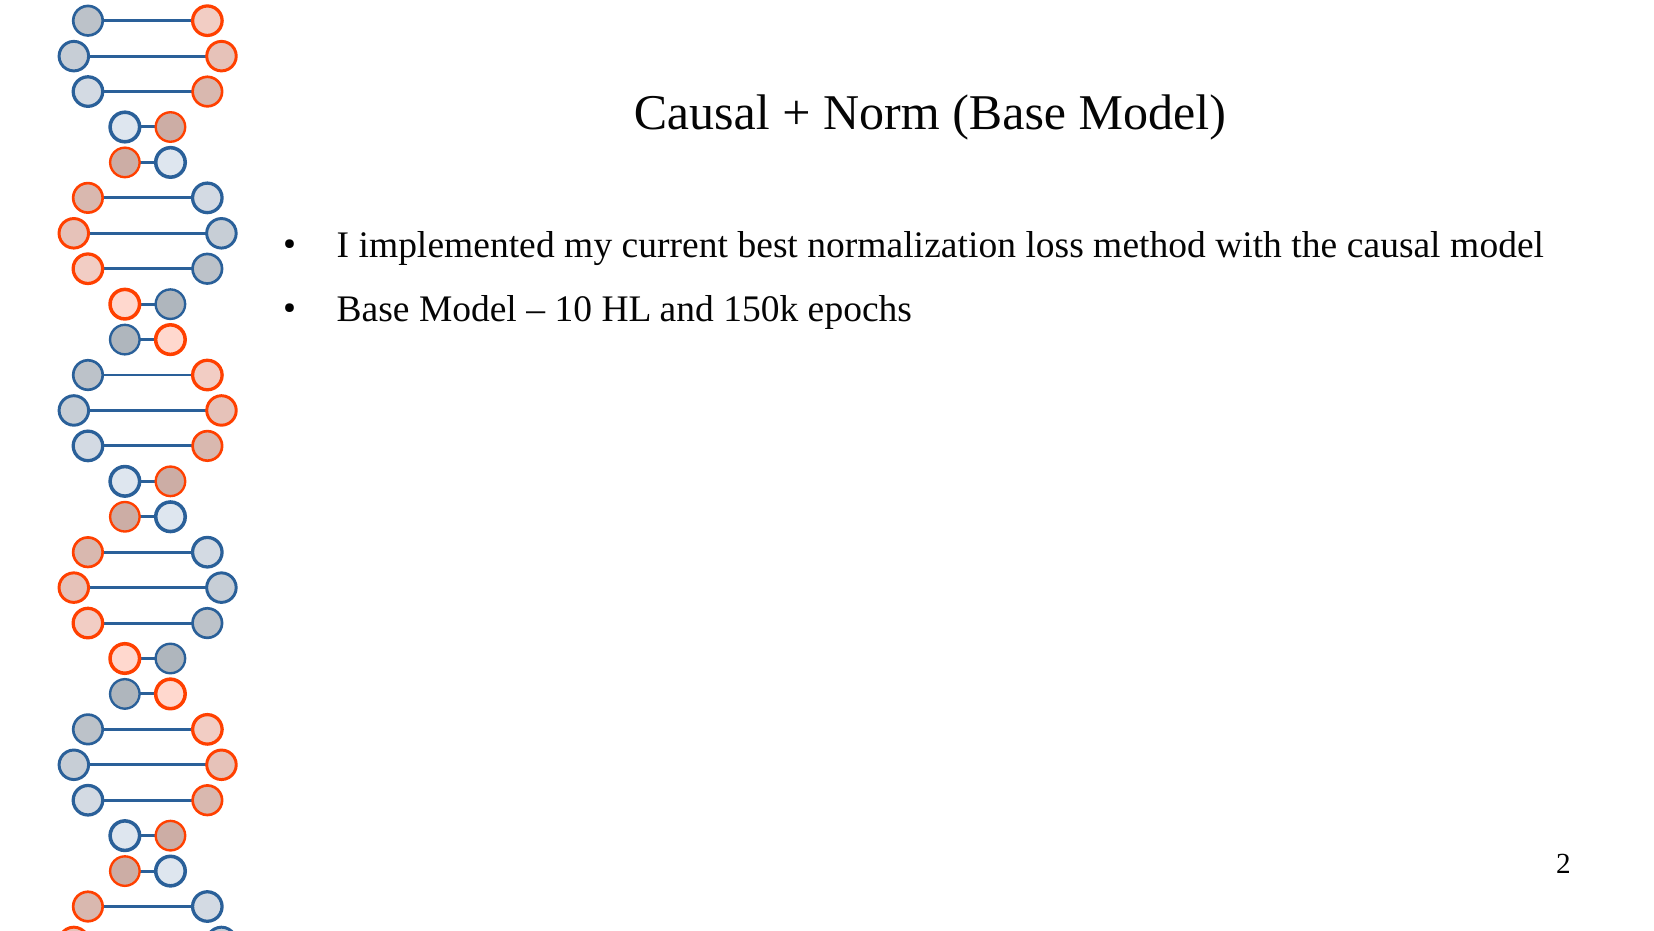

# Causal + Norm (Base Model)
I implemented my current best normalization loss method with the causal model
Base Model – 10 HL and 150k epochs
2